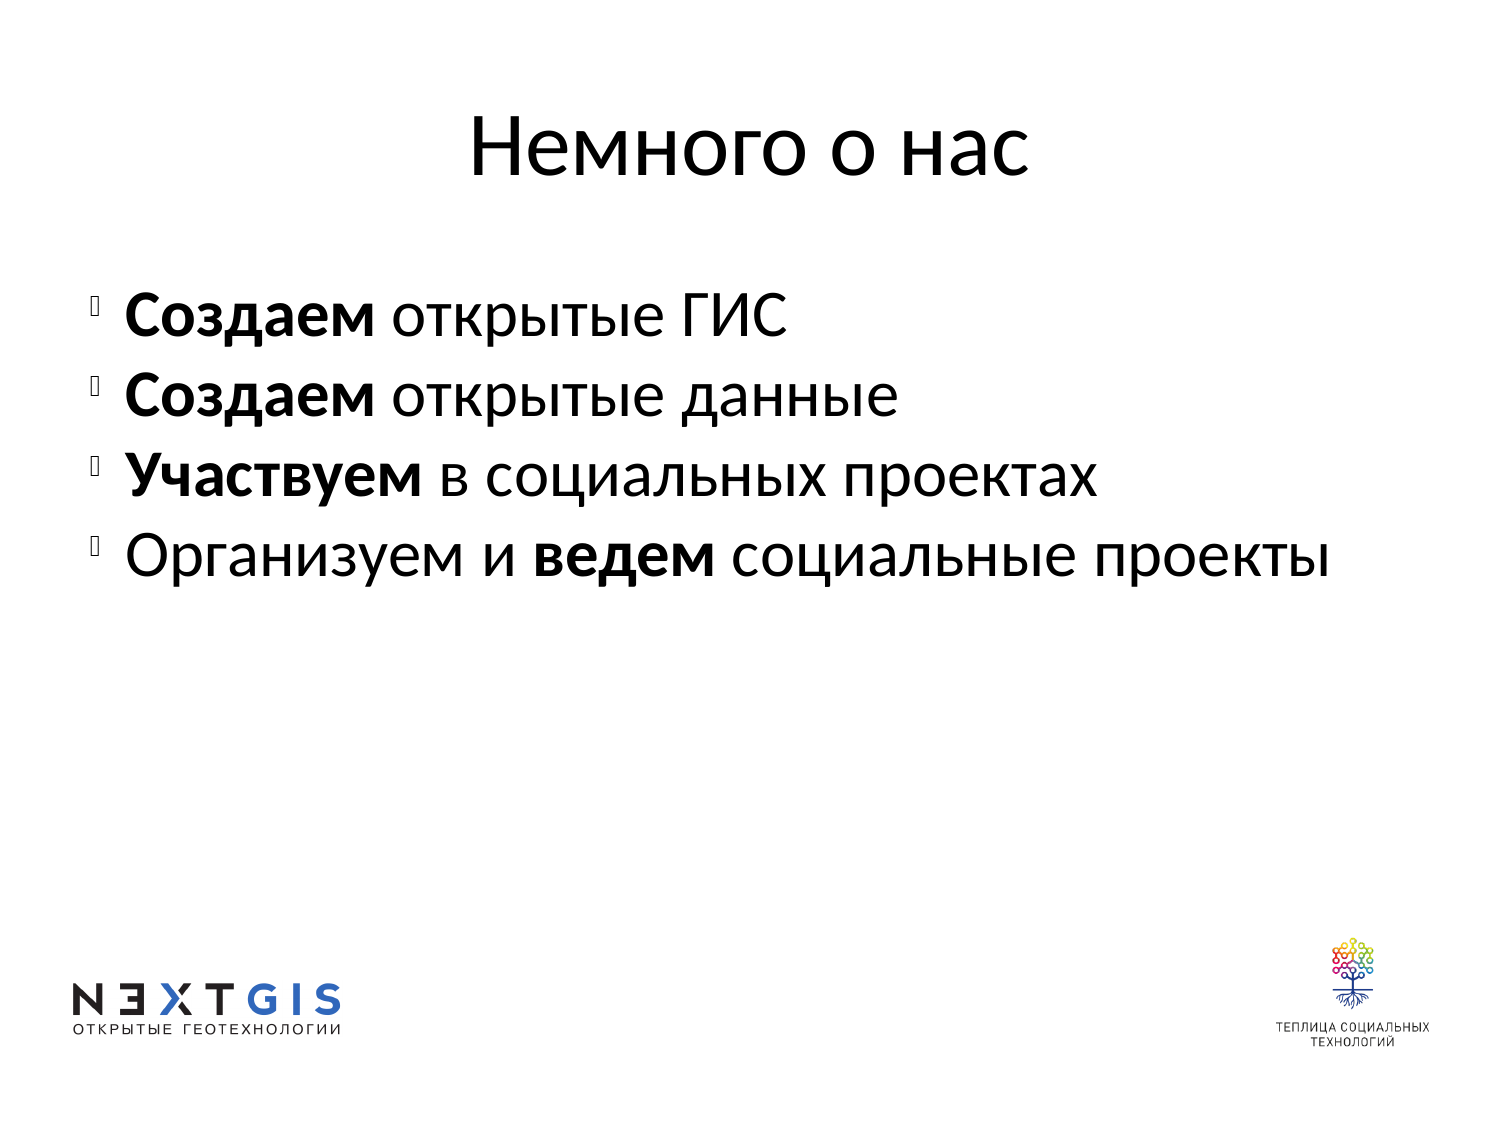

Немного о нас
Создаем открытые ГИС
Создаем открытые данные
Участвуем в социальных проектах
Организуем и ведем социальные проекты